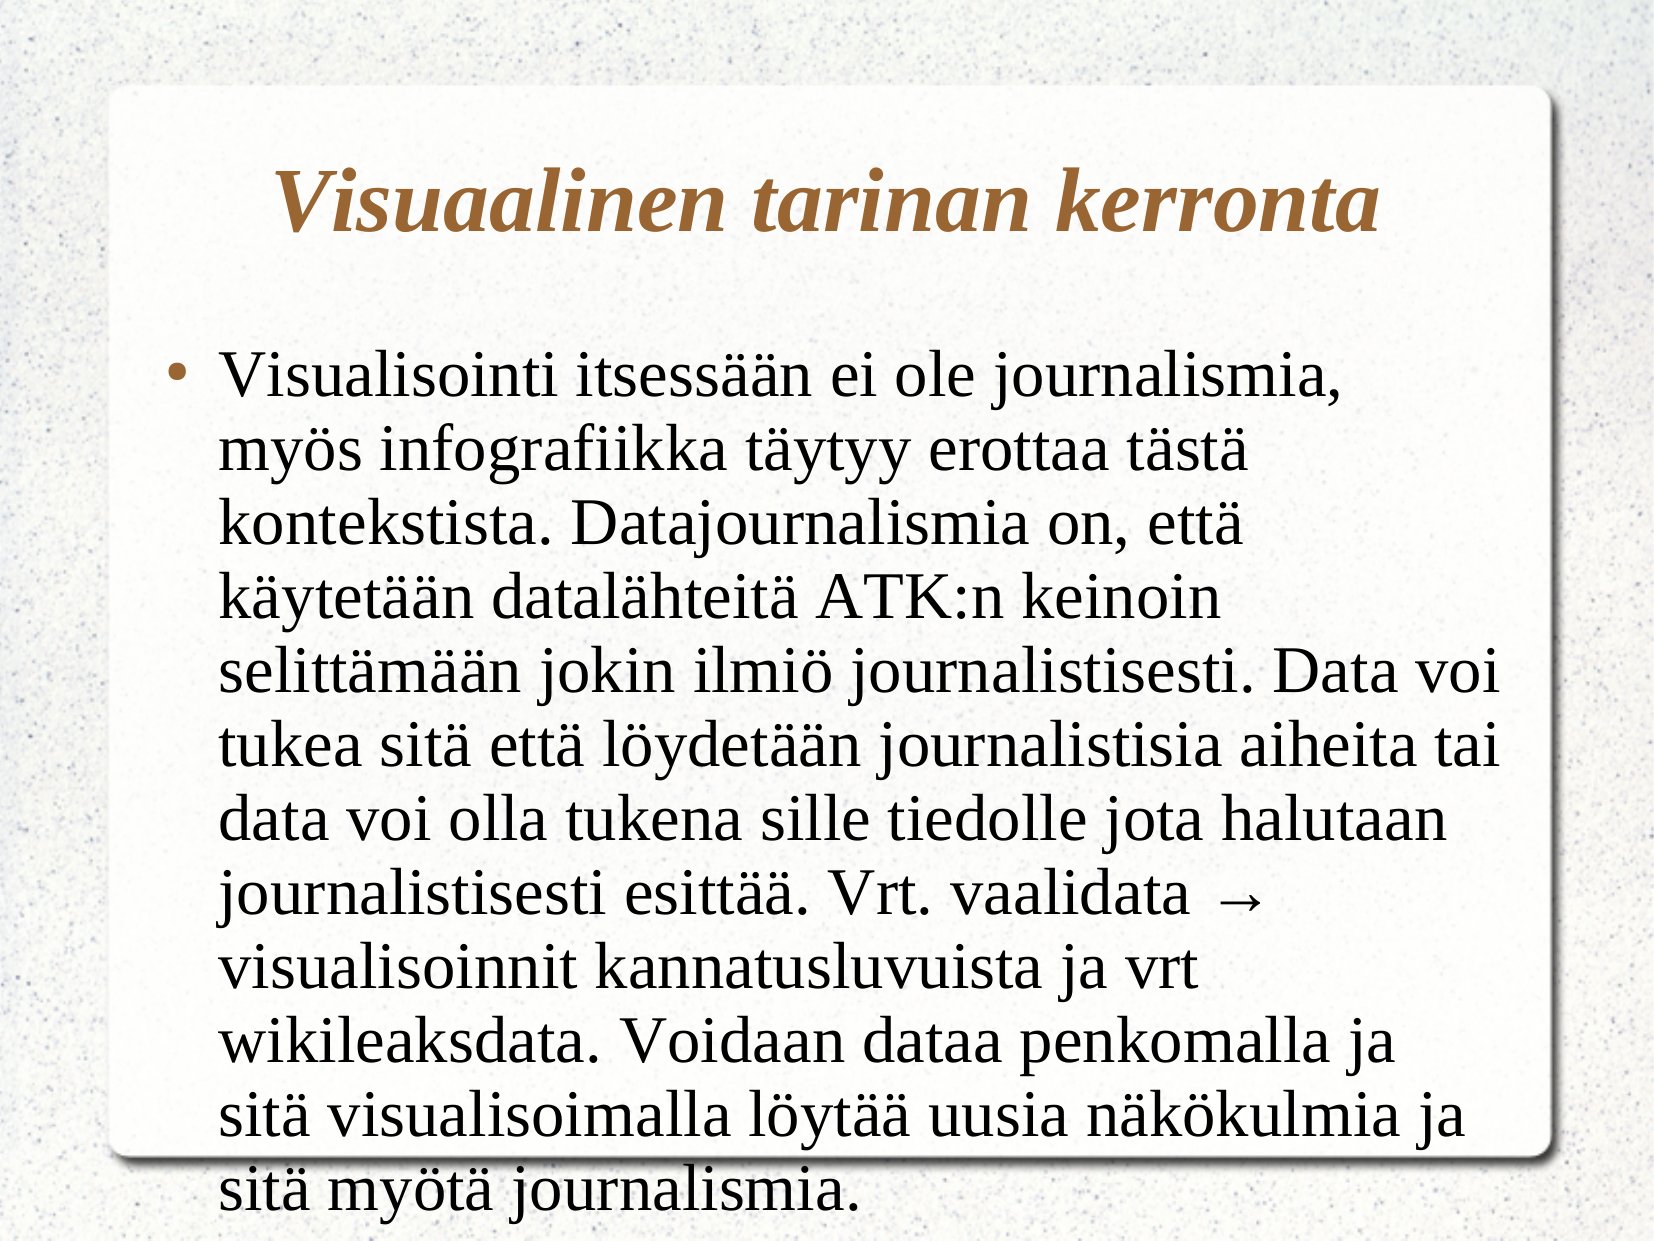

# Visuaalinen tarinan kerronta
Visualisointi itsessään ei ole journalismia, myös infografiikka täytyy erottaa tästä kontekstista. Datajournalismia on, että käytetään datalähteitä ATK:n keinoin selittämään jokin ilmiö journalistisesti. Data voi tukea sitä että löydetään journalistisia aiheita tai data voi olla tukena sille tiedolle jota halutaan journalistisesti esittää. Vrt. vaalidata → visualisoinnit kannatusluvuista ja vrt wikileaksdata. Voidaan dataa penkomalla ja sitä visualisoimalla löytää uusia näkökulmia ja sitä myötä journalismia.